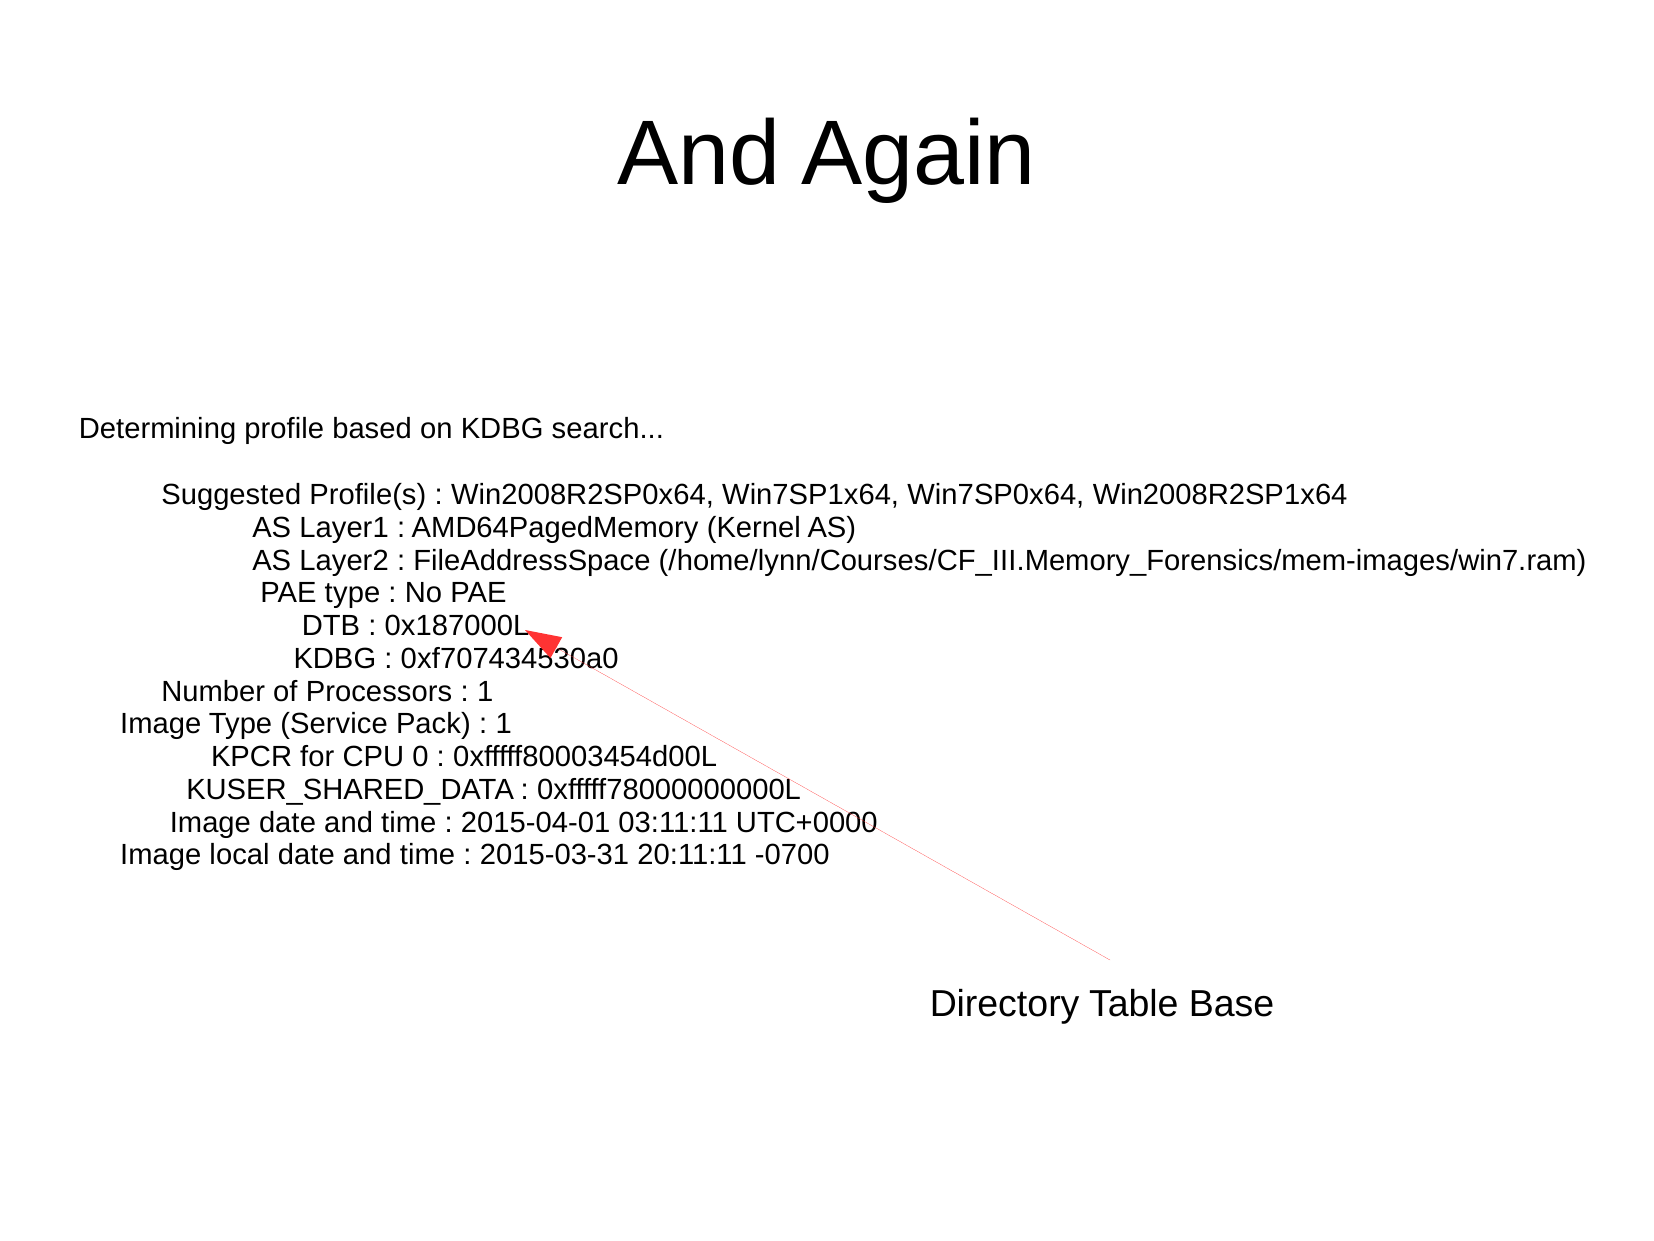

# And Again
Determining profile based on KDBG search...
 Suggested Profile(s) : Win2008R2SP0x64, Win7SP1x64, Win7SP0x64, Win2008R2SP1x64
 AS Layer1 : AMD64PagedMemory (Kernel AS)
 AS Layer2 : FileAddressSpace (/home/lynn/Courses/CF_III.Memory_Forensics/mem-images/win7.ram)
 PAE type : No PAE
 DTB : 0x187000L
 KDBG : 0xf707434530a0
 Number of Processors : 1
 Image Type (Service Pack) : 1
 KPCR for CPU 0 : 0xfffff80003454d00L
 KUSER_SHARED_DATA : 0xfffff78000000000L
 Image date and time : 2015-04-01 03:11:11 UTC+0000
 Image local date and time : 2015-03-31 20:11:11 -0700
Directory Table Base